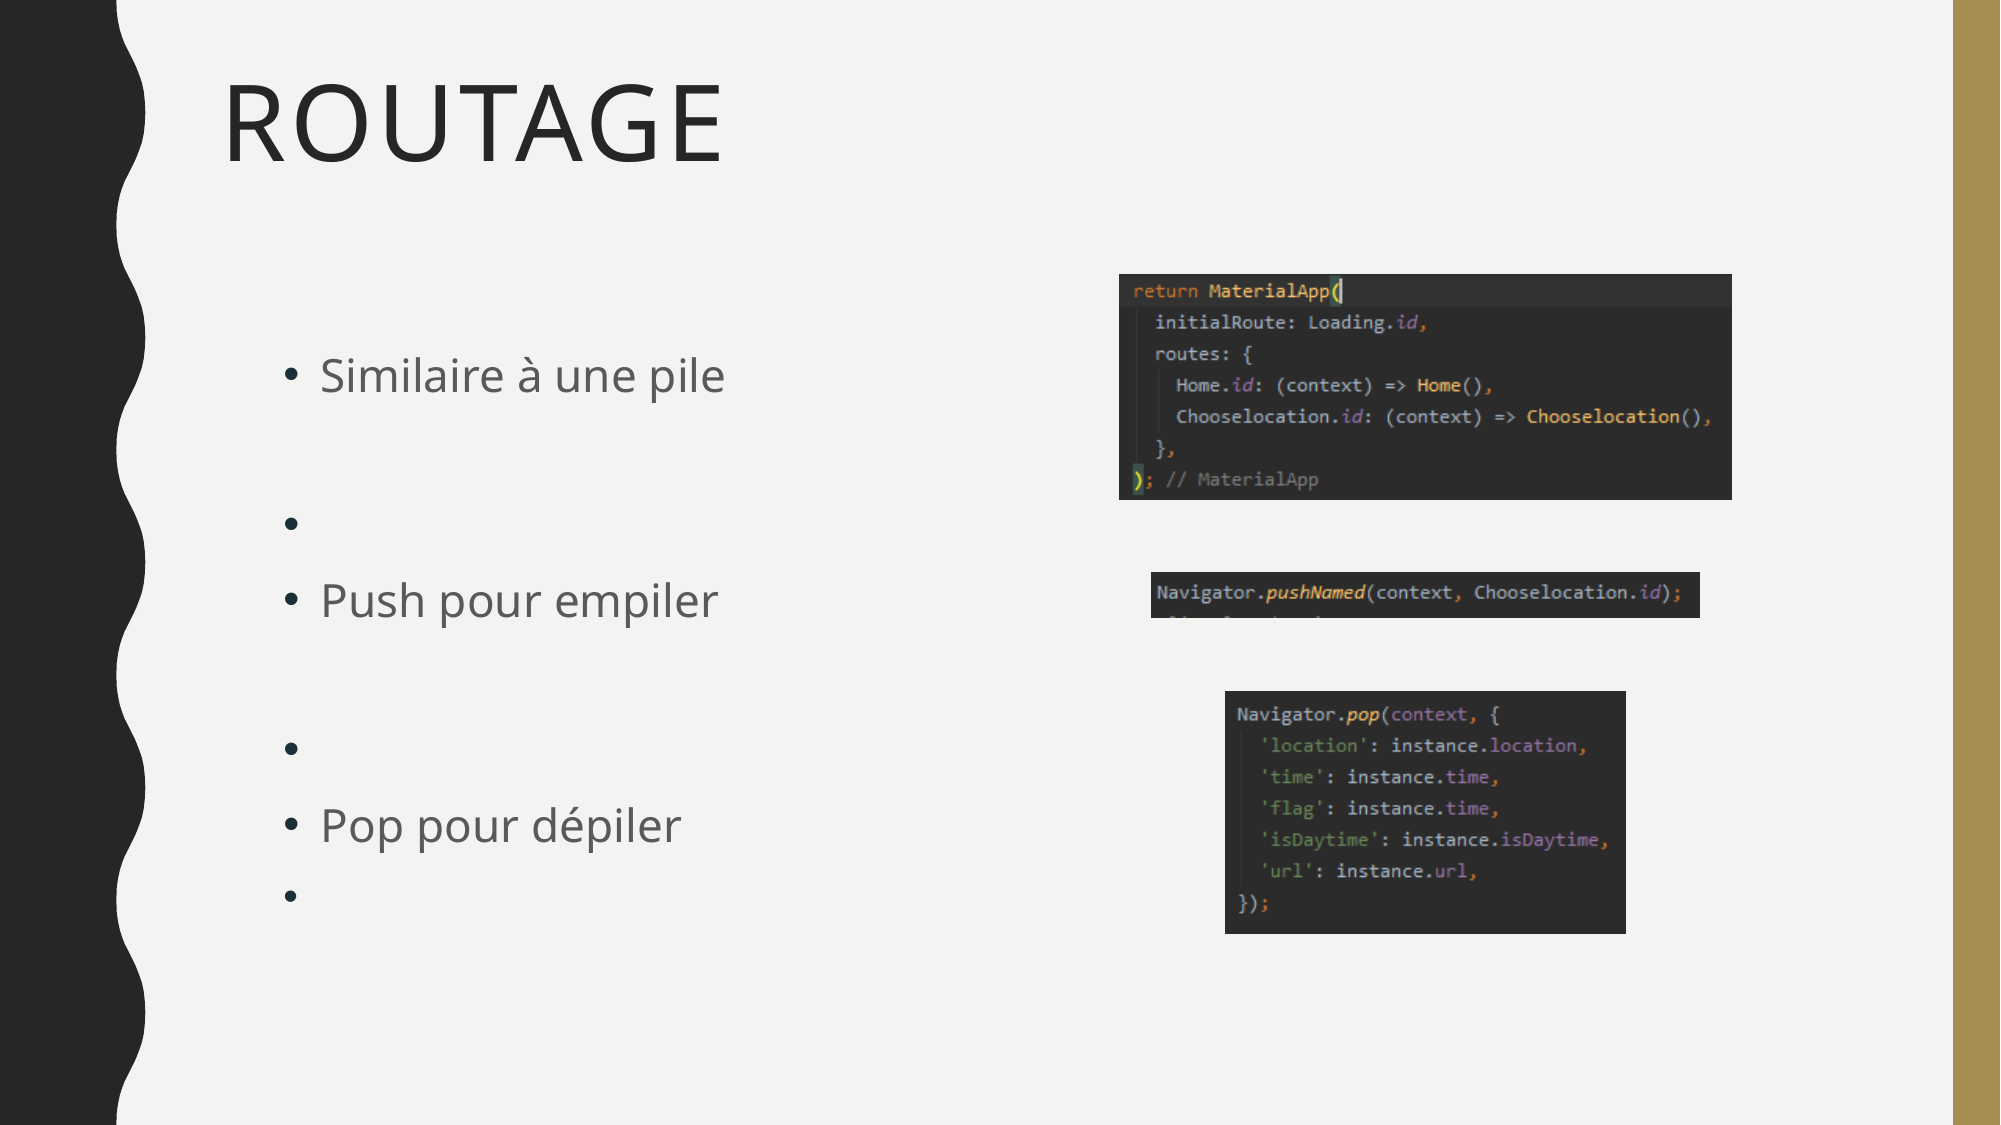

# Routage
Similaire à une pile
Push pour empiler
Pop pour dépiler